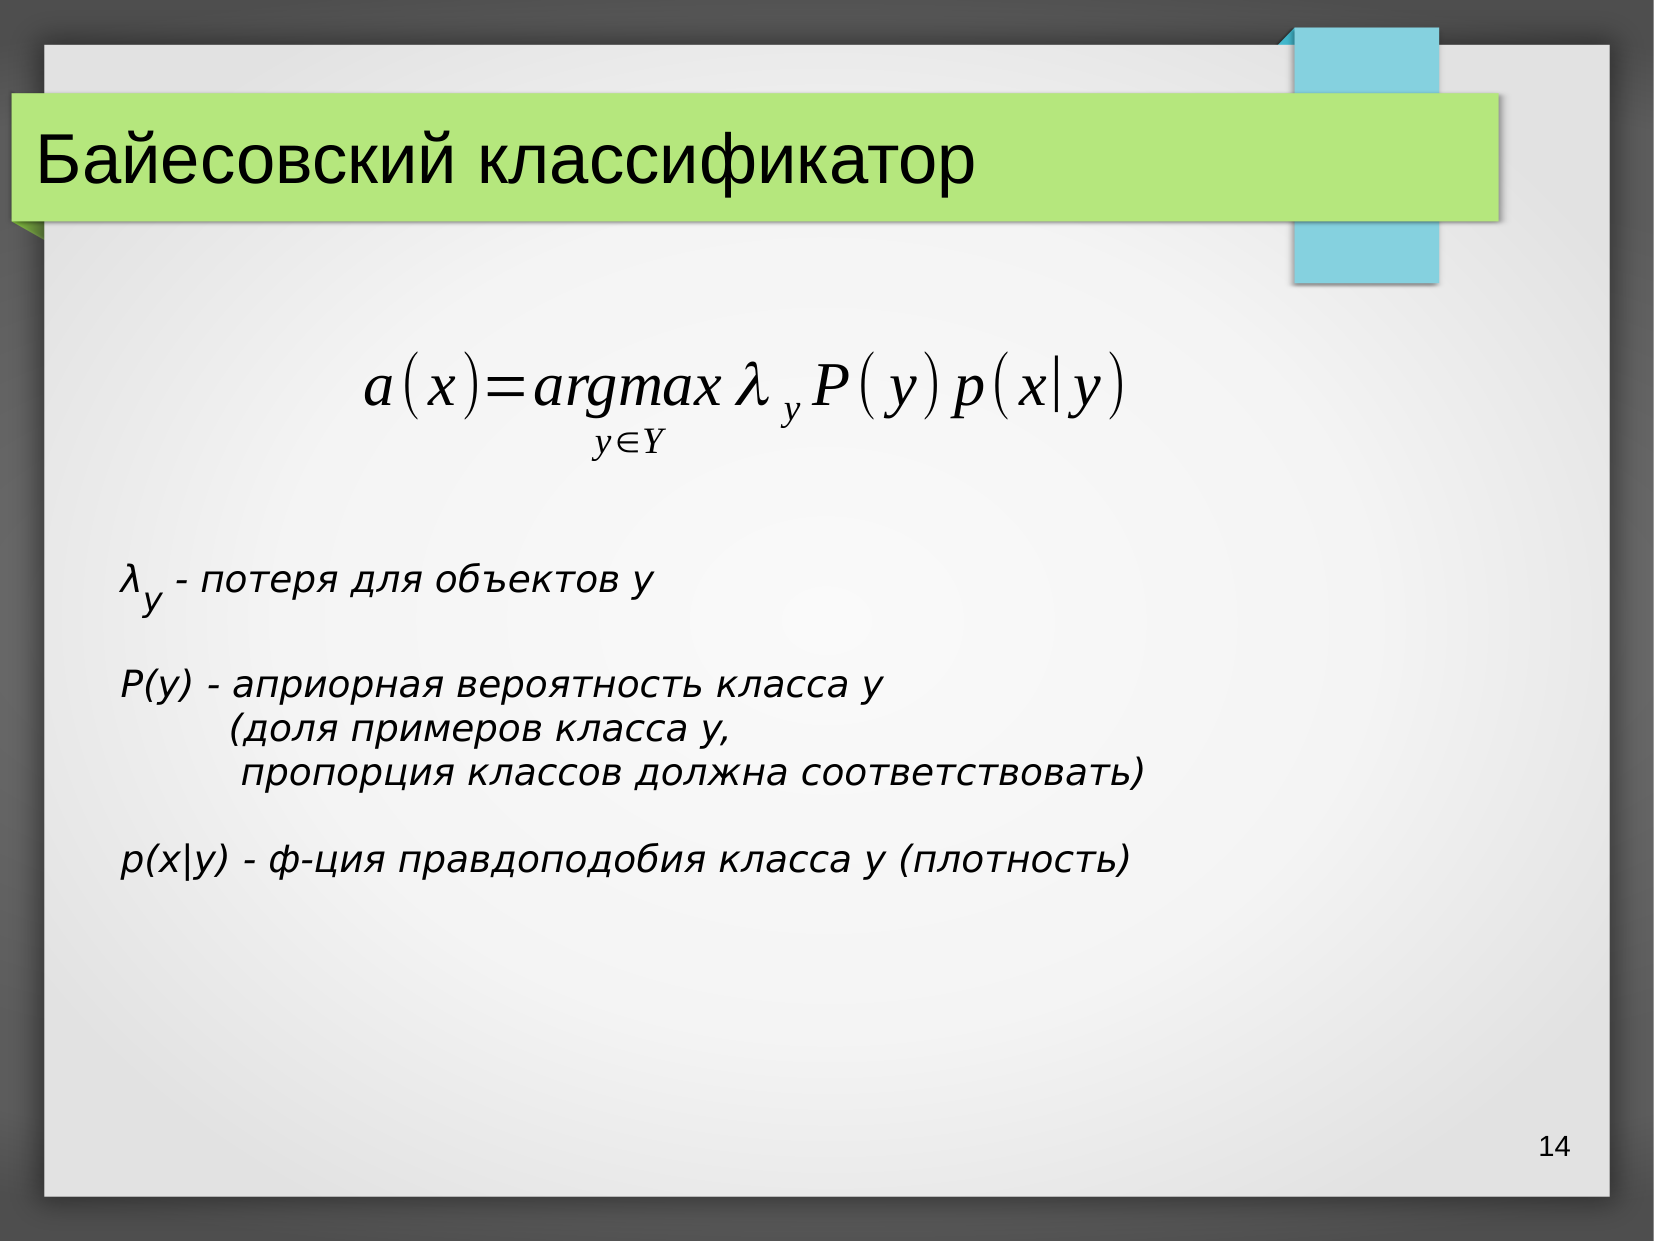

# Байесовский классификатор
λy - потеря для объектов y
P(y) - априорная вероятность класса y
 (доля примеров класса y,
 пропорция классов должна соответствовать)
p(x|y) - ф-ция правдоподобия класса y (плотность)
14